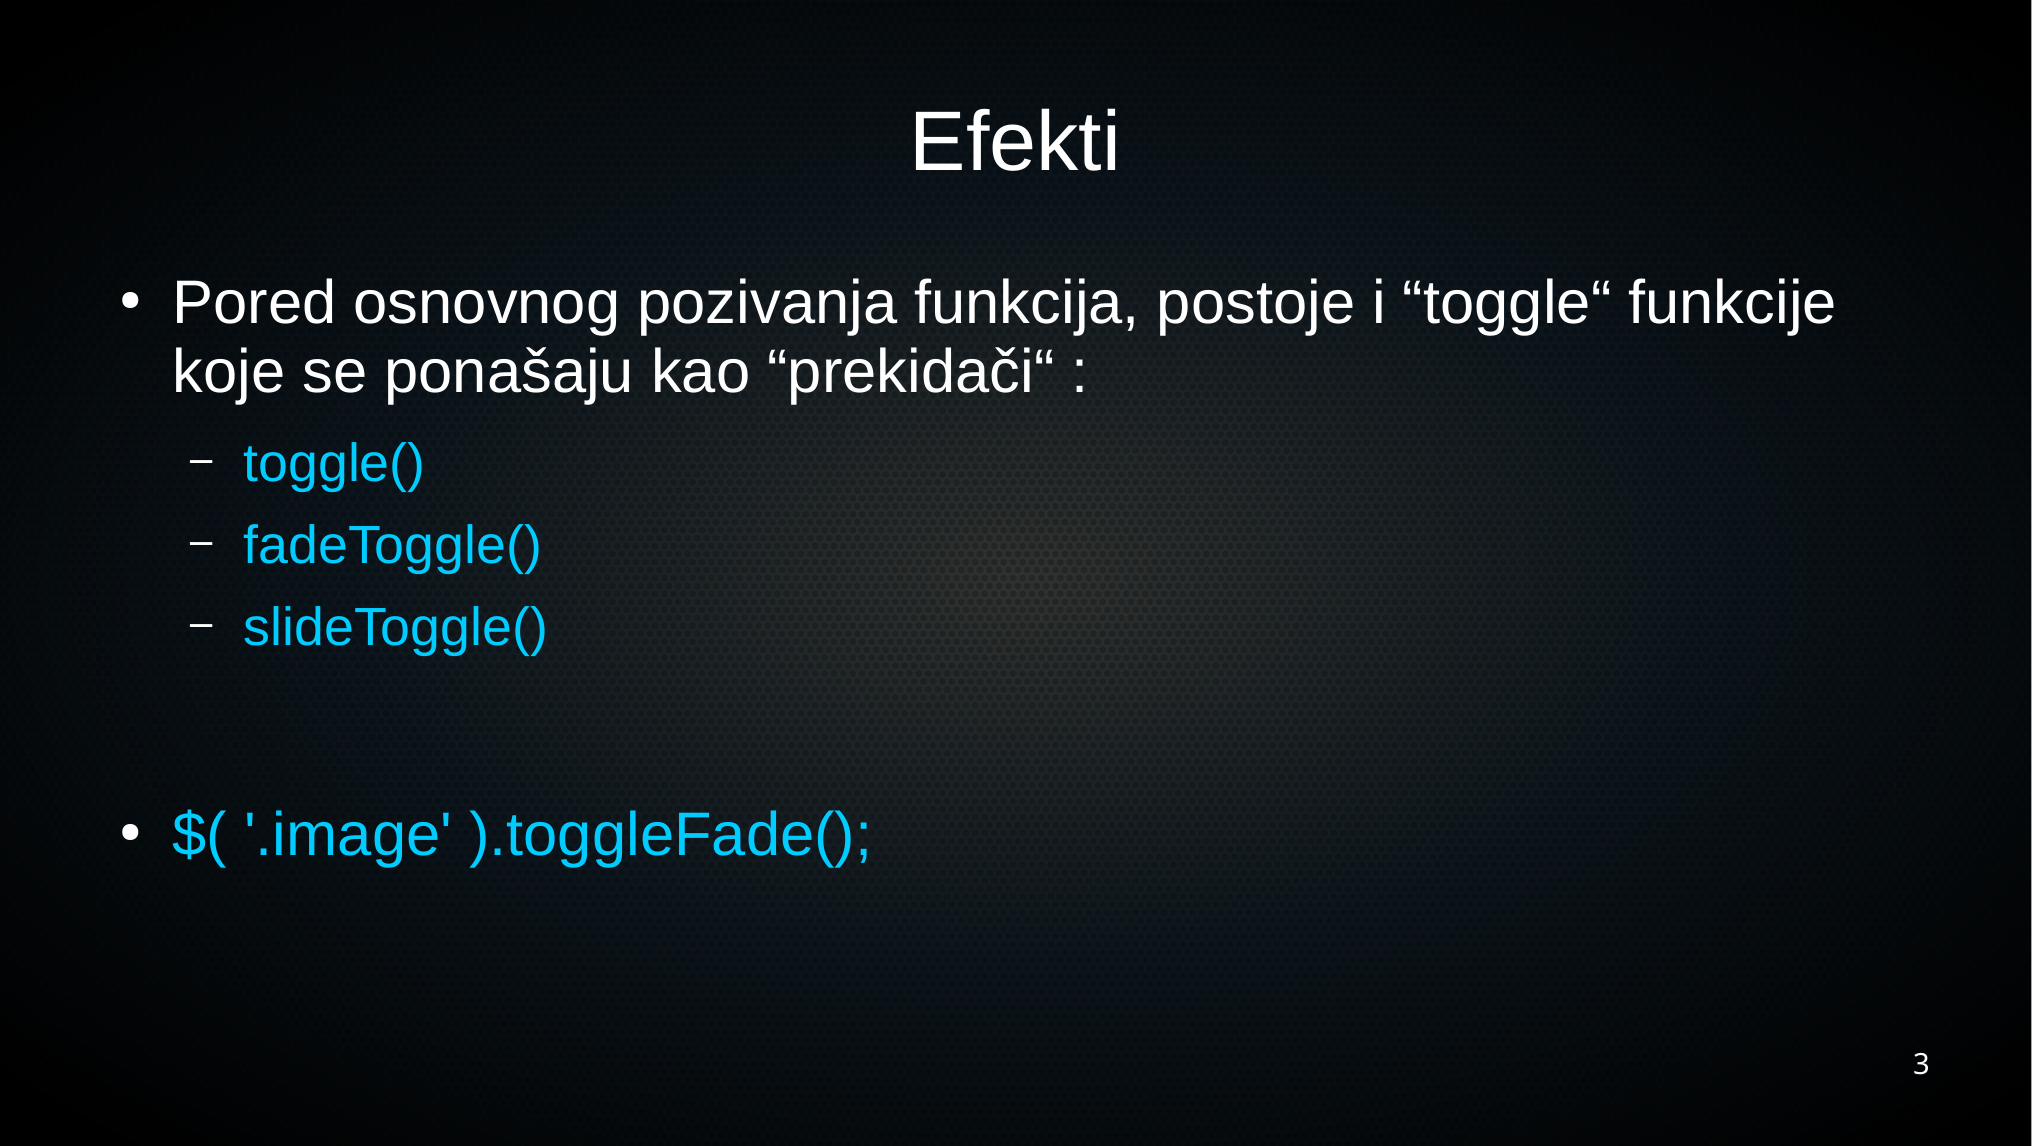

# Efekti
Pored osnovnog pozivanja funkcija, postoje i “toggle“ funkcije koje se ponašaju kao “prekidači“ :
toggle()
fadeToggle()
slideToggle()
$( '.image' ).toggleFade();
3